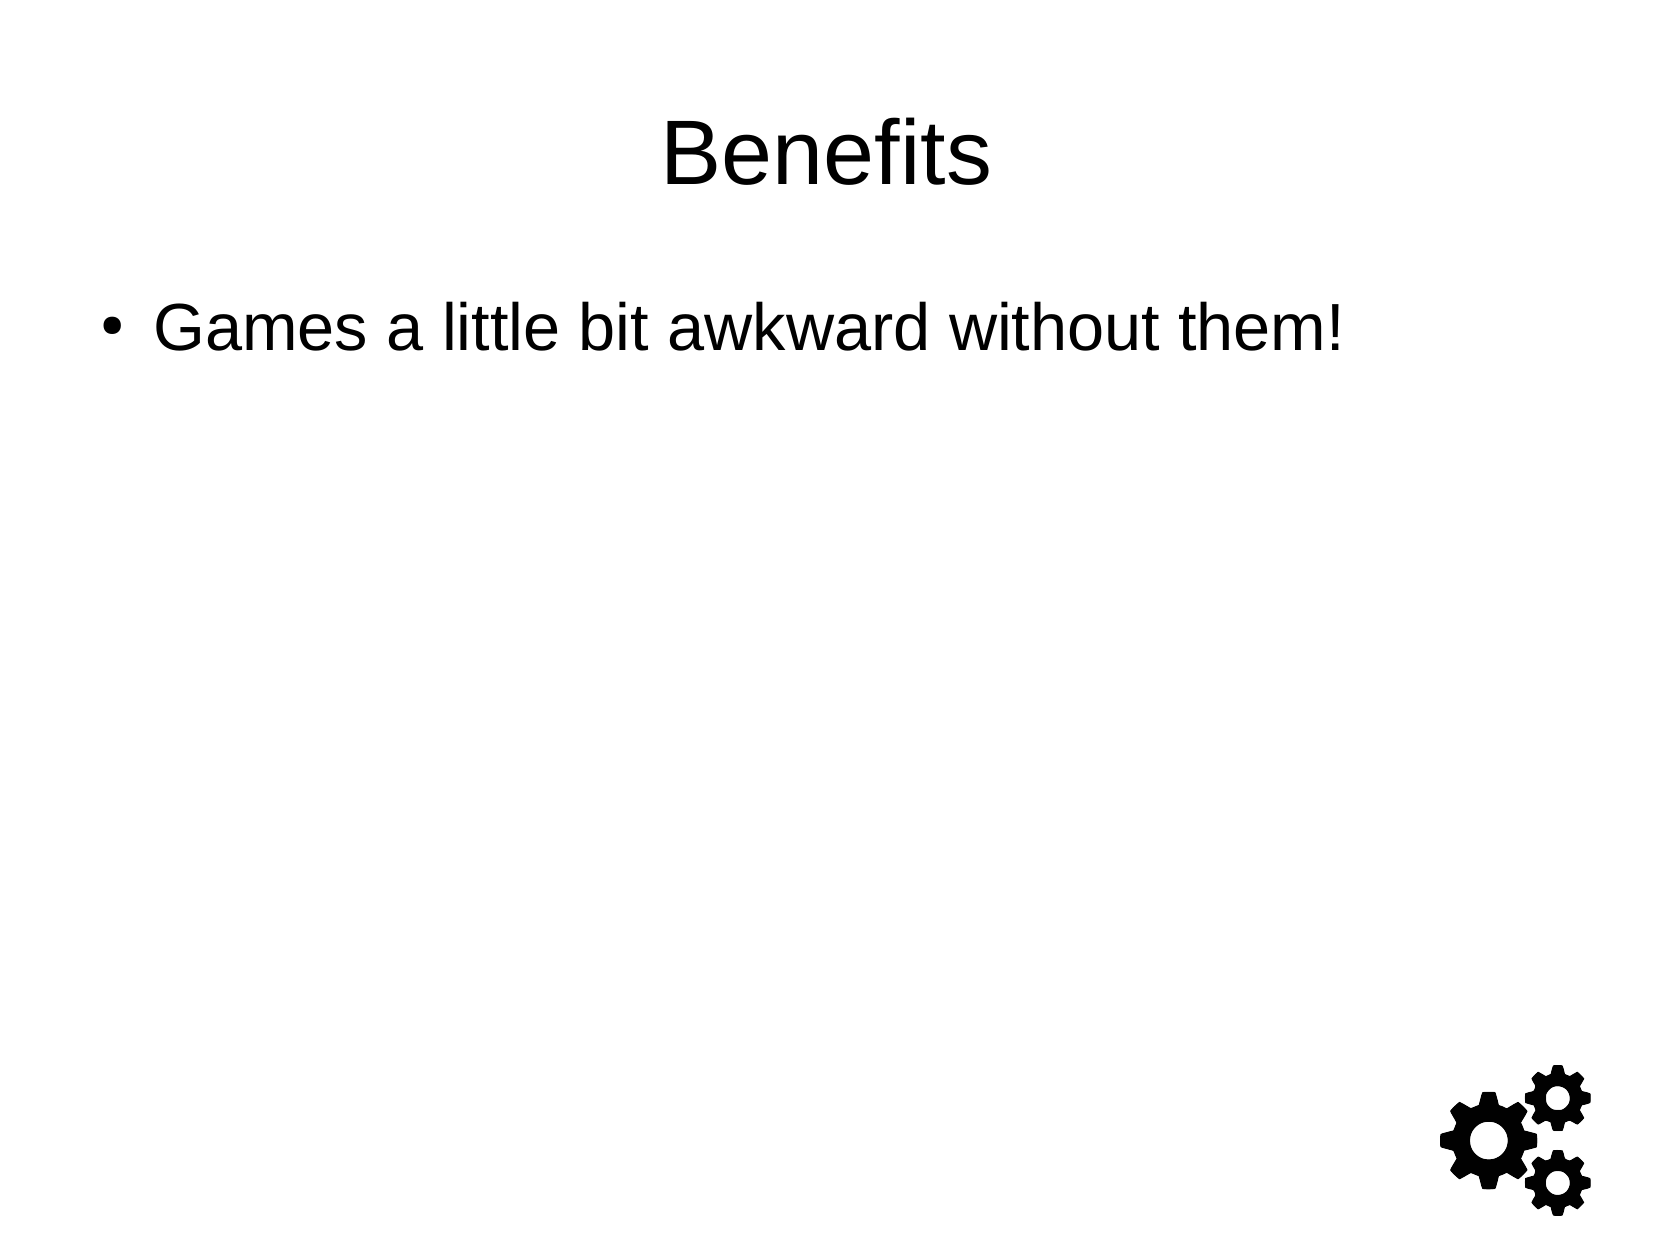

# Benefits
Games a little bit awkward without them!